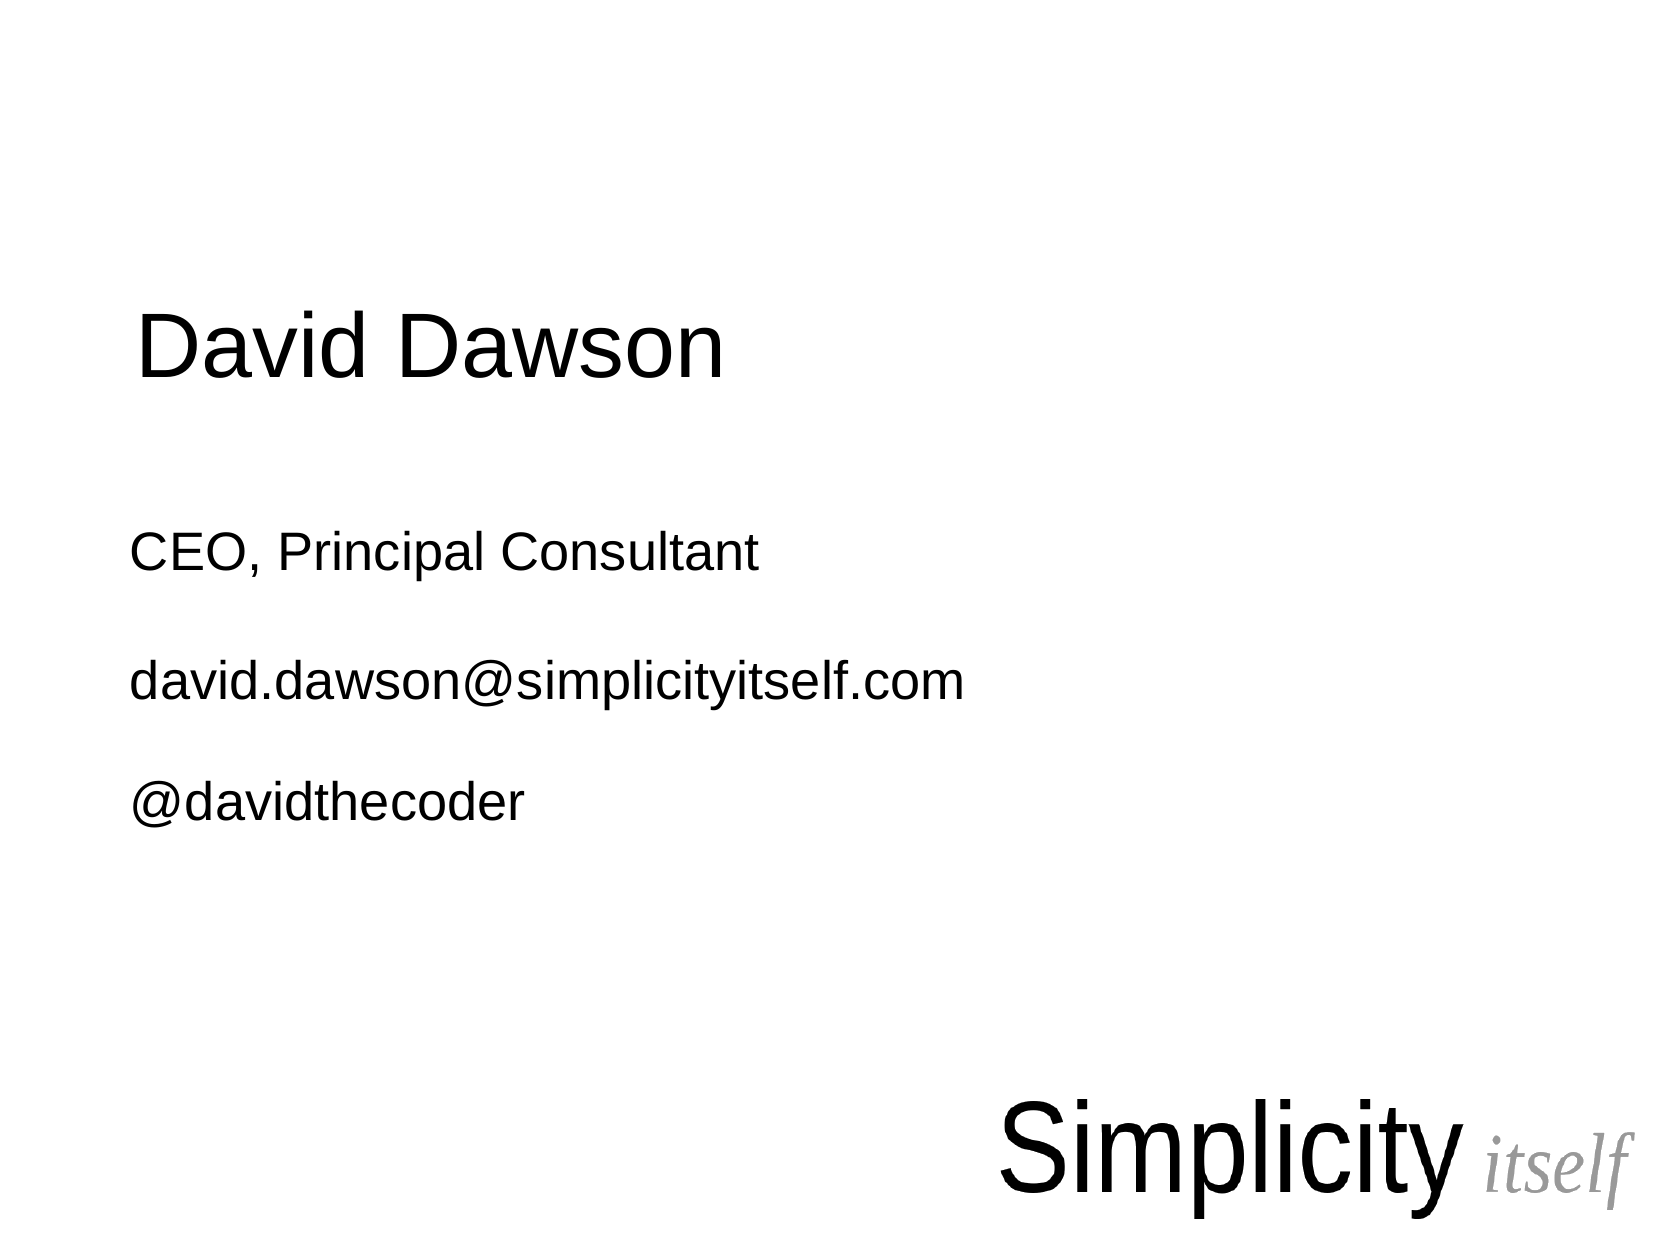

# David Dawson
CEO, Principal Consultant
david.dawson@simplicityitself.com
@davidthecoder